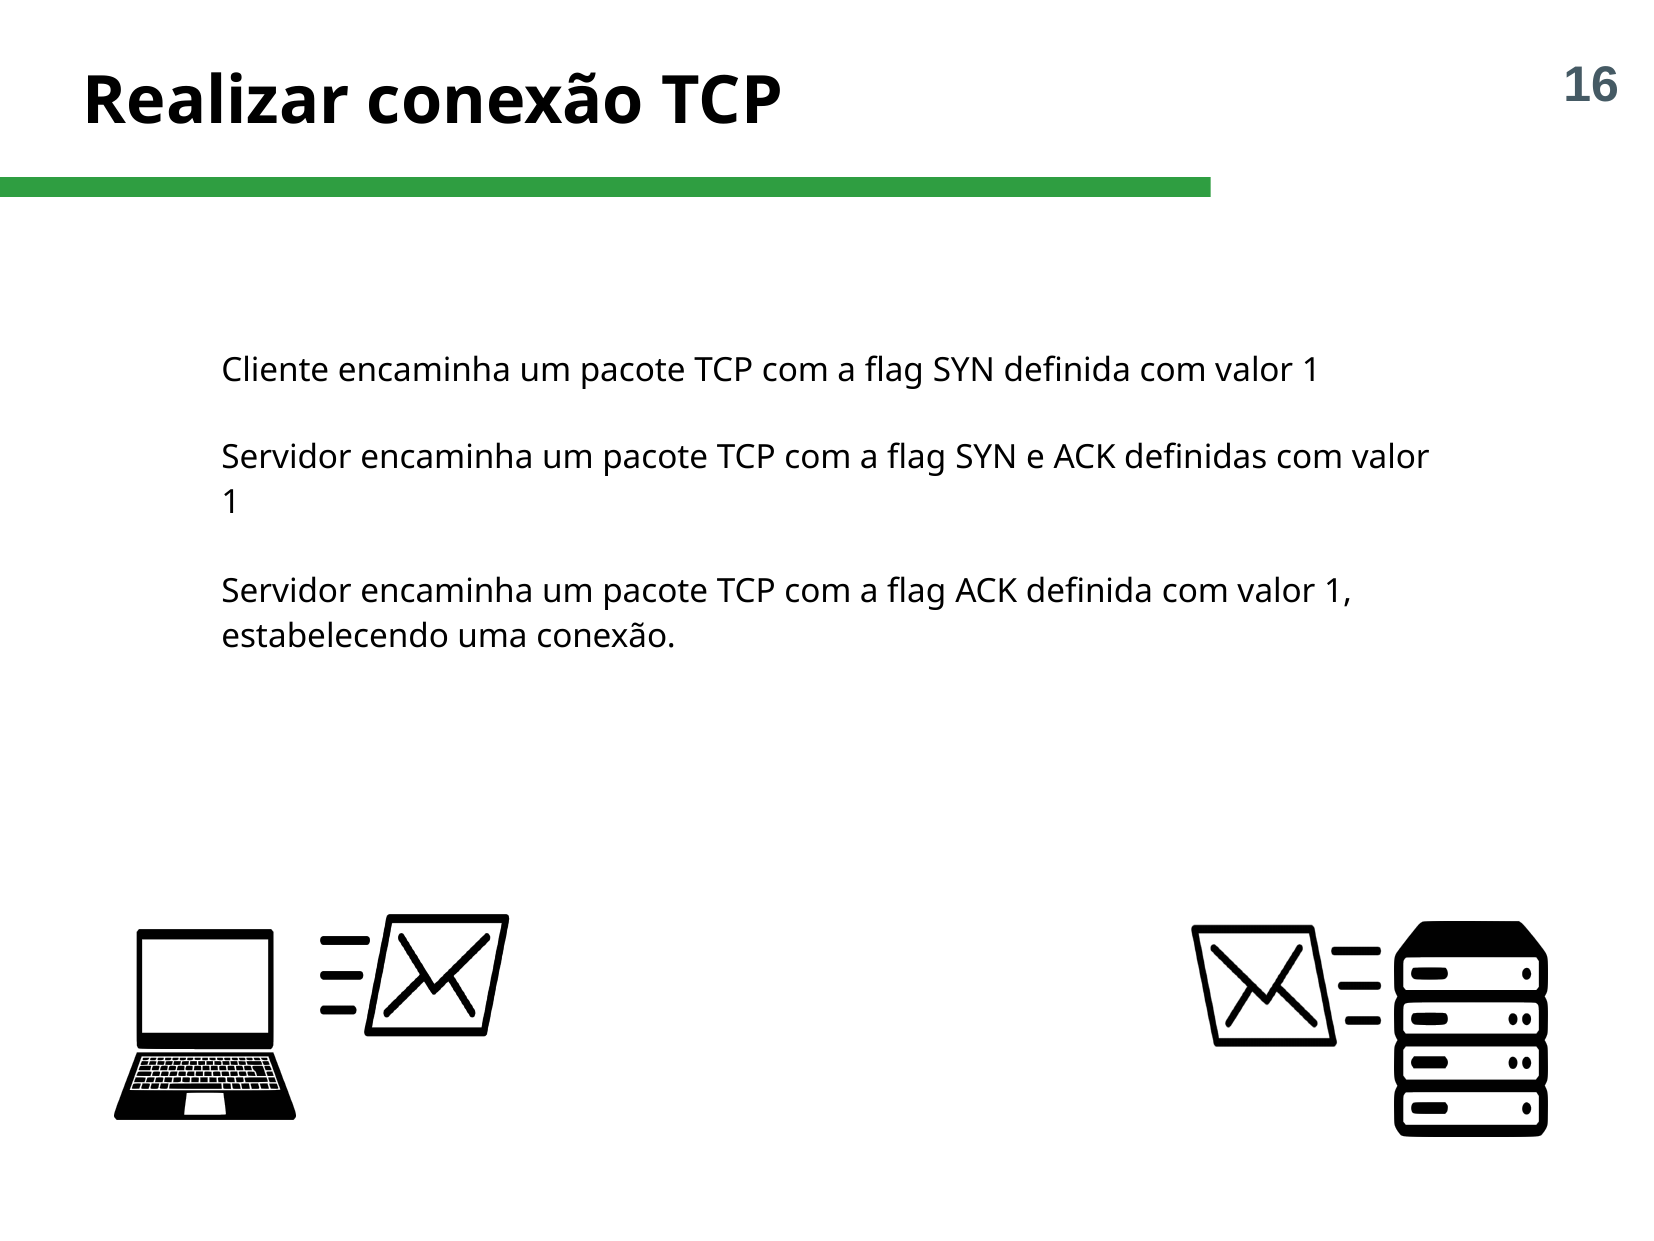

# Realizar conexão TCP
Cliente encaminha um pacote TCP com a flag SYN definida com valor 1
Servidor encaminha um pacote TCP com a flag SYN e ACK definidas com valor 1
Servidor encaminha um pacote TCP com a flag ACK definida com valor 1, estabelecendo uma conexão.